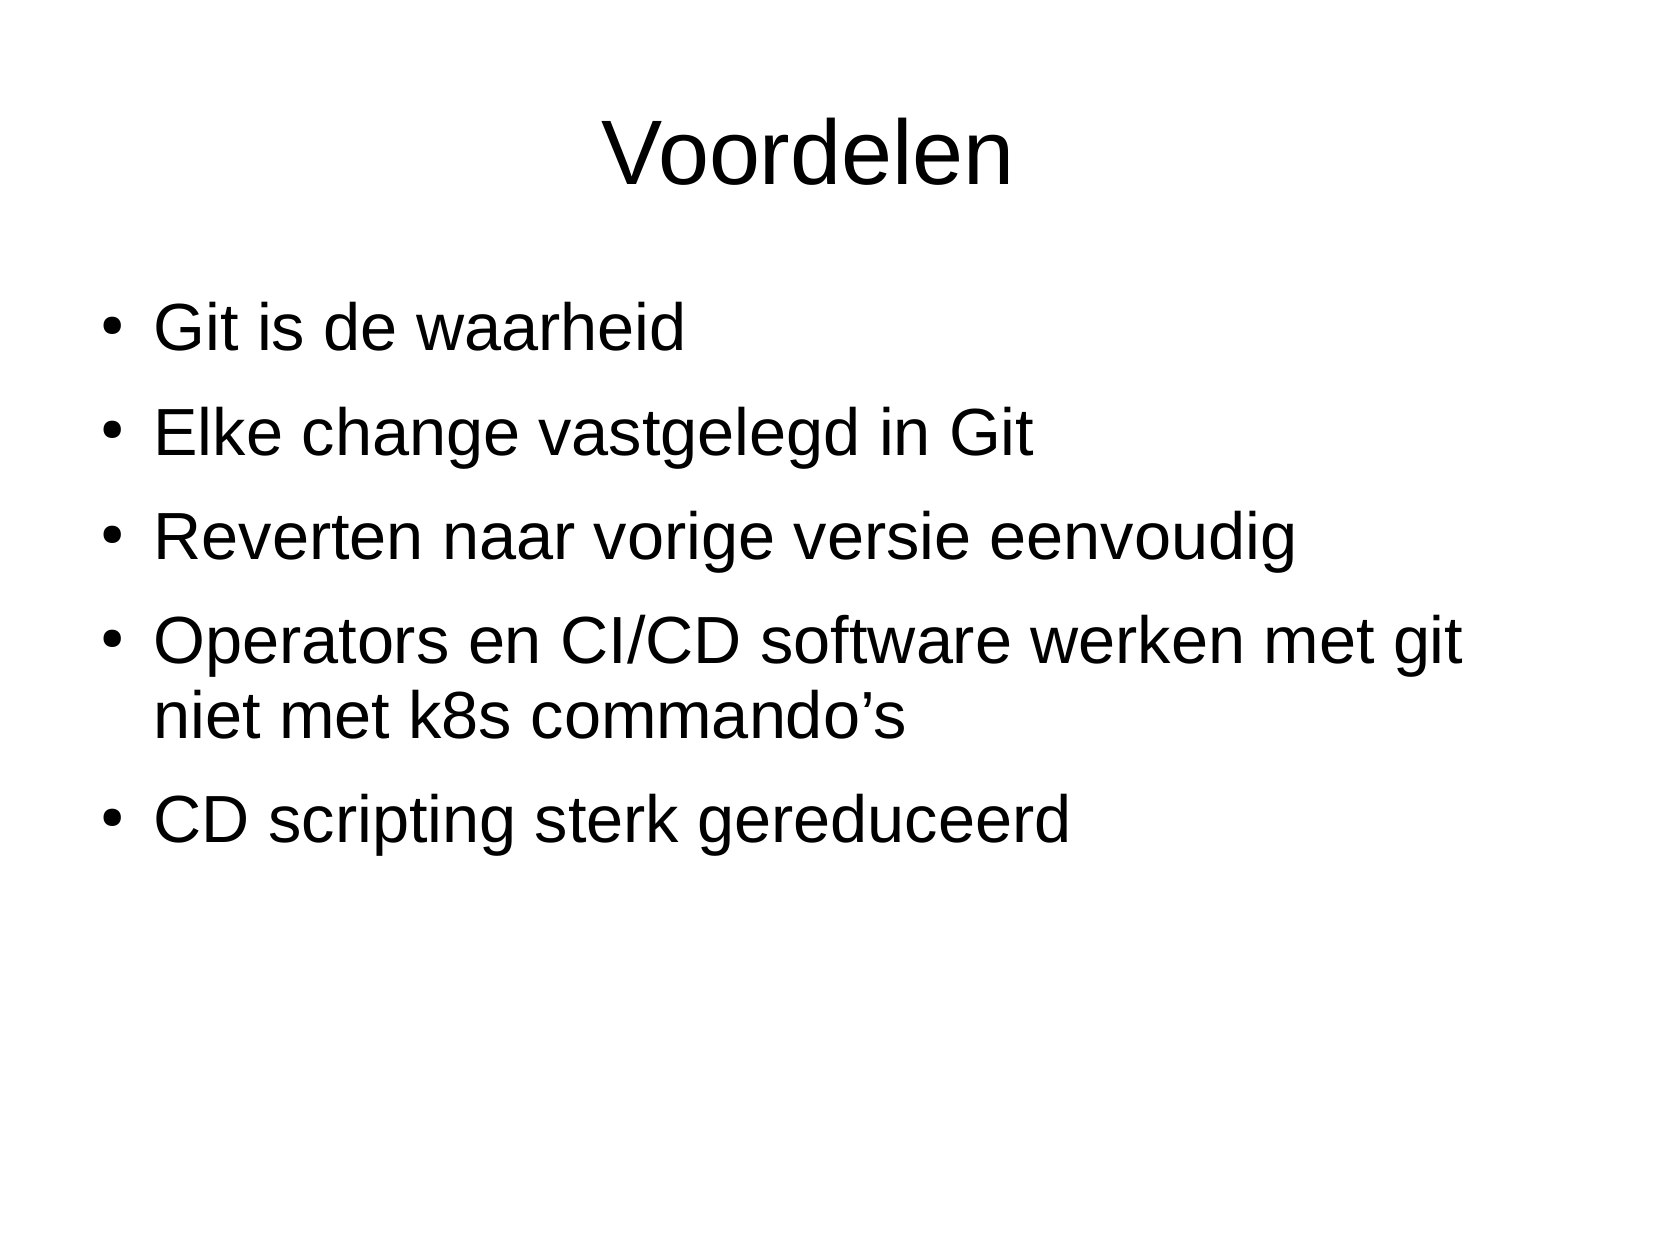

# Voordelen
Git is de waarheid
Elke change vastgelegd in Git
Reverten naar vorige versie eenvoudig
Operators en CI/CD software werken met git niet met k8s commando’s
CD scripting sterk gereduceerd